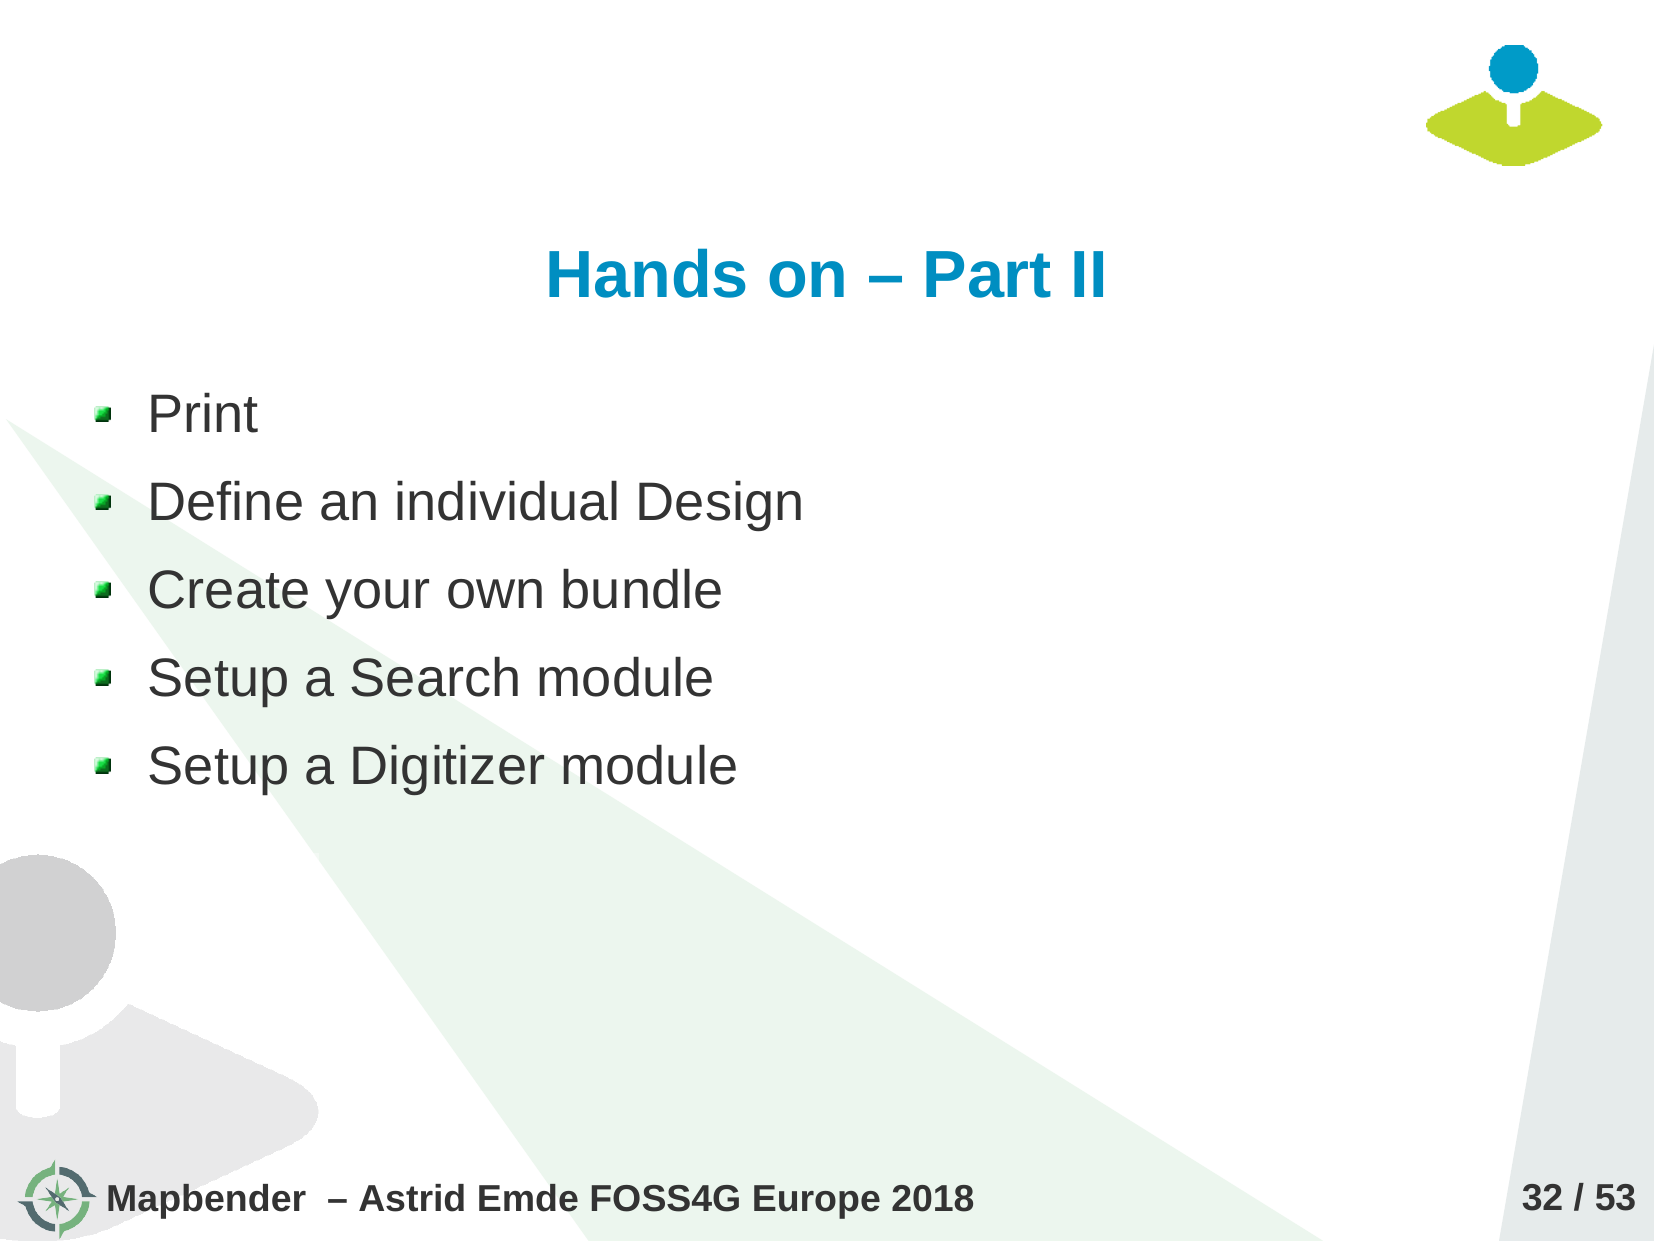

# Hands on – Part II
Print
Define an individual Design
Create your own bundle
Setup a Search module
Setup a Digitizer module